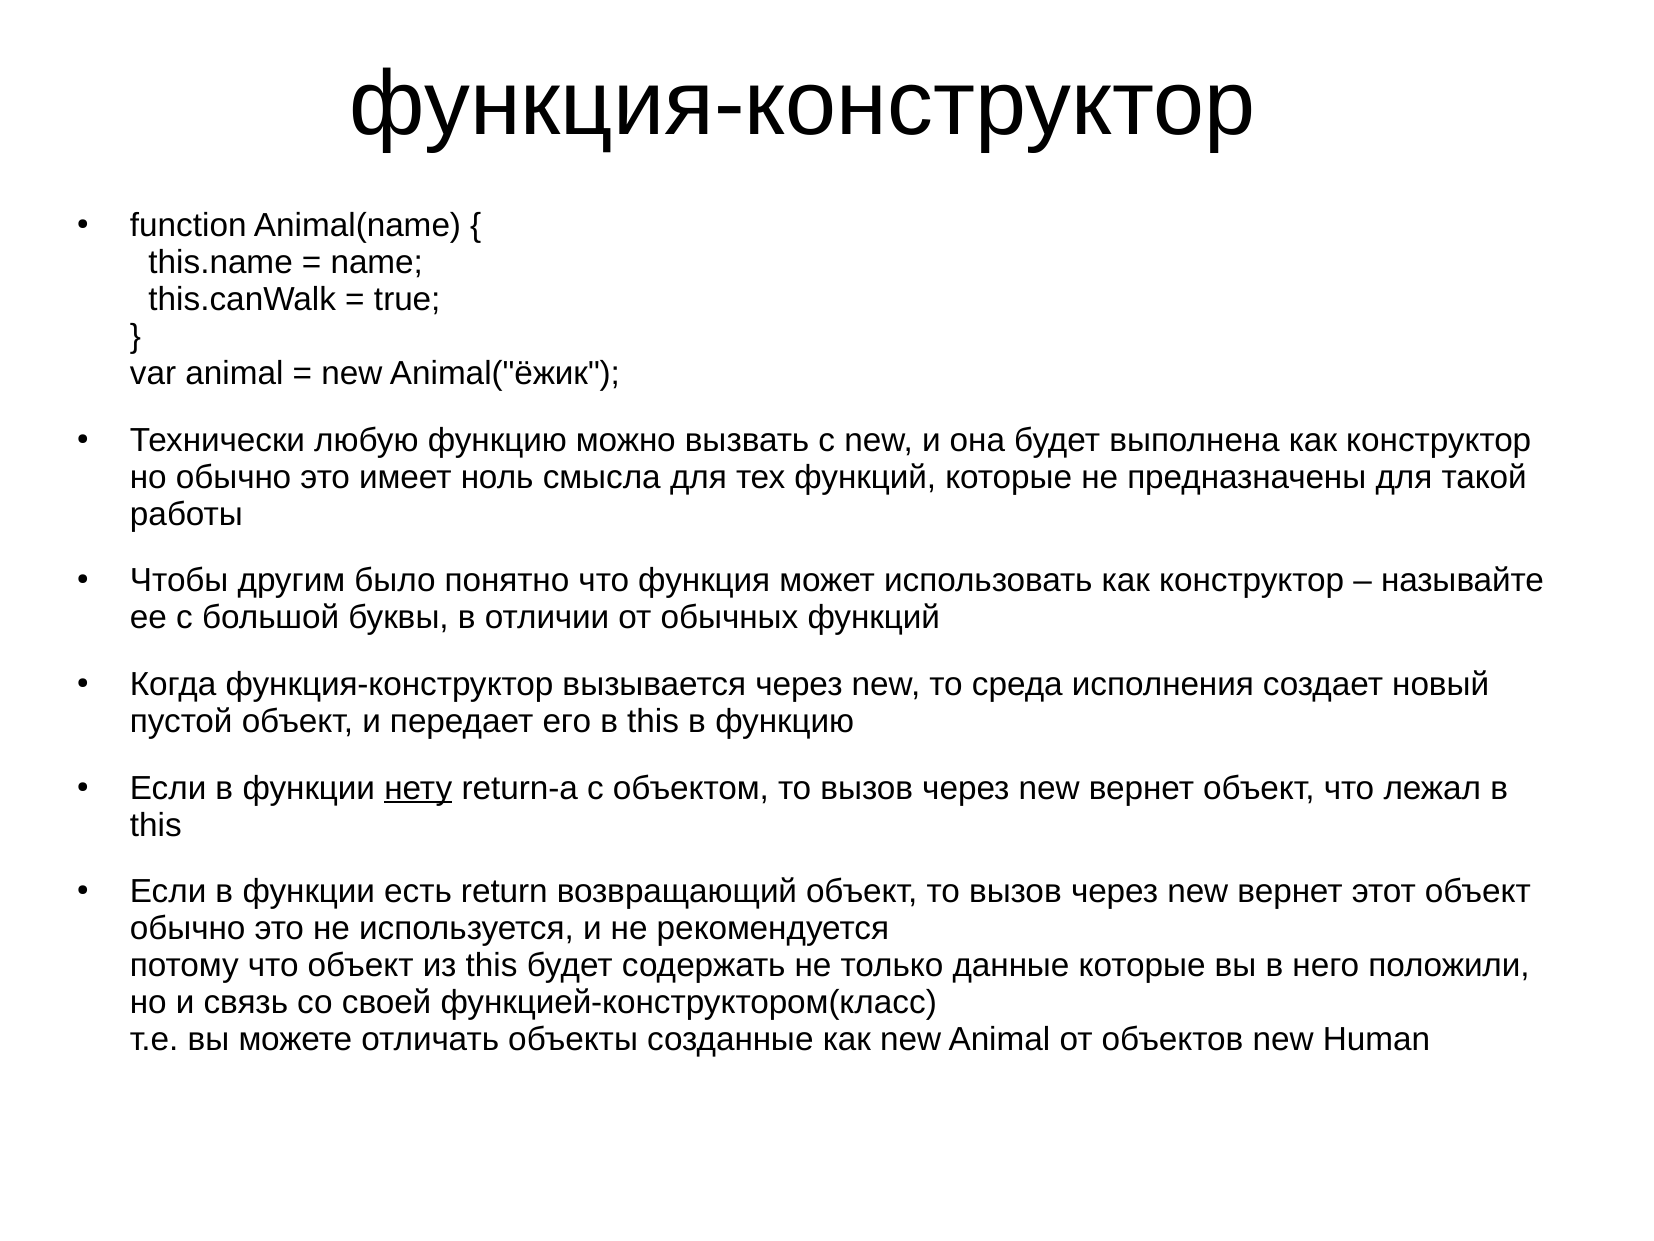

# функция-конструктор
function Animal(name) {
 this.name = name;
 this.canWalk = true;
}
var animal = new Animal("ёжик");
Технически любую функцию можно вызвать с new, и она будет выполнена как конструктор
но обычно это имеет ноль смысла для тех функций, которые не предназначены для такой работы
Чтобы другим было понятно что функция может использовать как конструктор – называйте ее с большой буквы, в отличии от обычных функций
Когда функция-конструктор вызывается через new, то среда исполнения создает новый пустой объект, и передает его в this в функцию
Если в функции нету return-а с объектом, то вызов через new вернет объект, что лежал в this
Если в функции есть return возвращающий объект, то вызов через new вернет этот объект
обычно это не используется, и не рекомендуется
потому что объект из this будет содержать не только данные которые вы в него положили, но и связь со своей функцией-конструктором(класс)
т.е. вы можете отличать объекты созданные как new Animal от объектов new Human